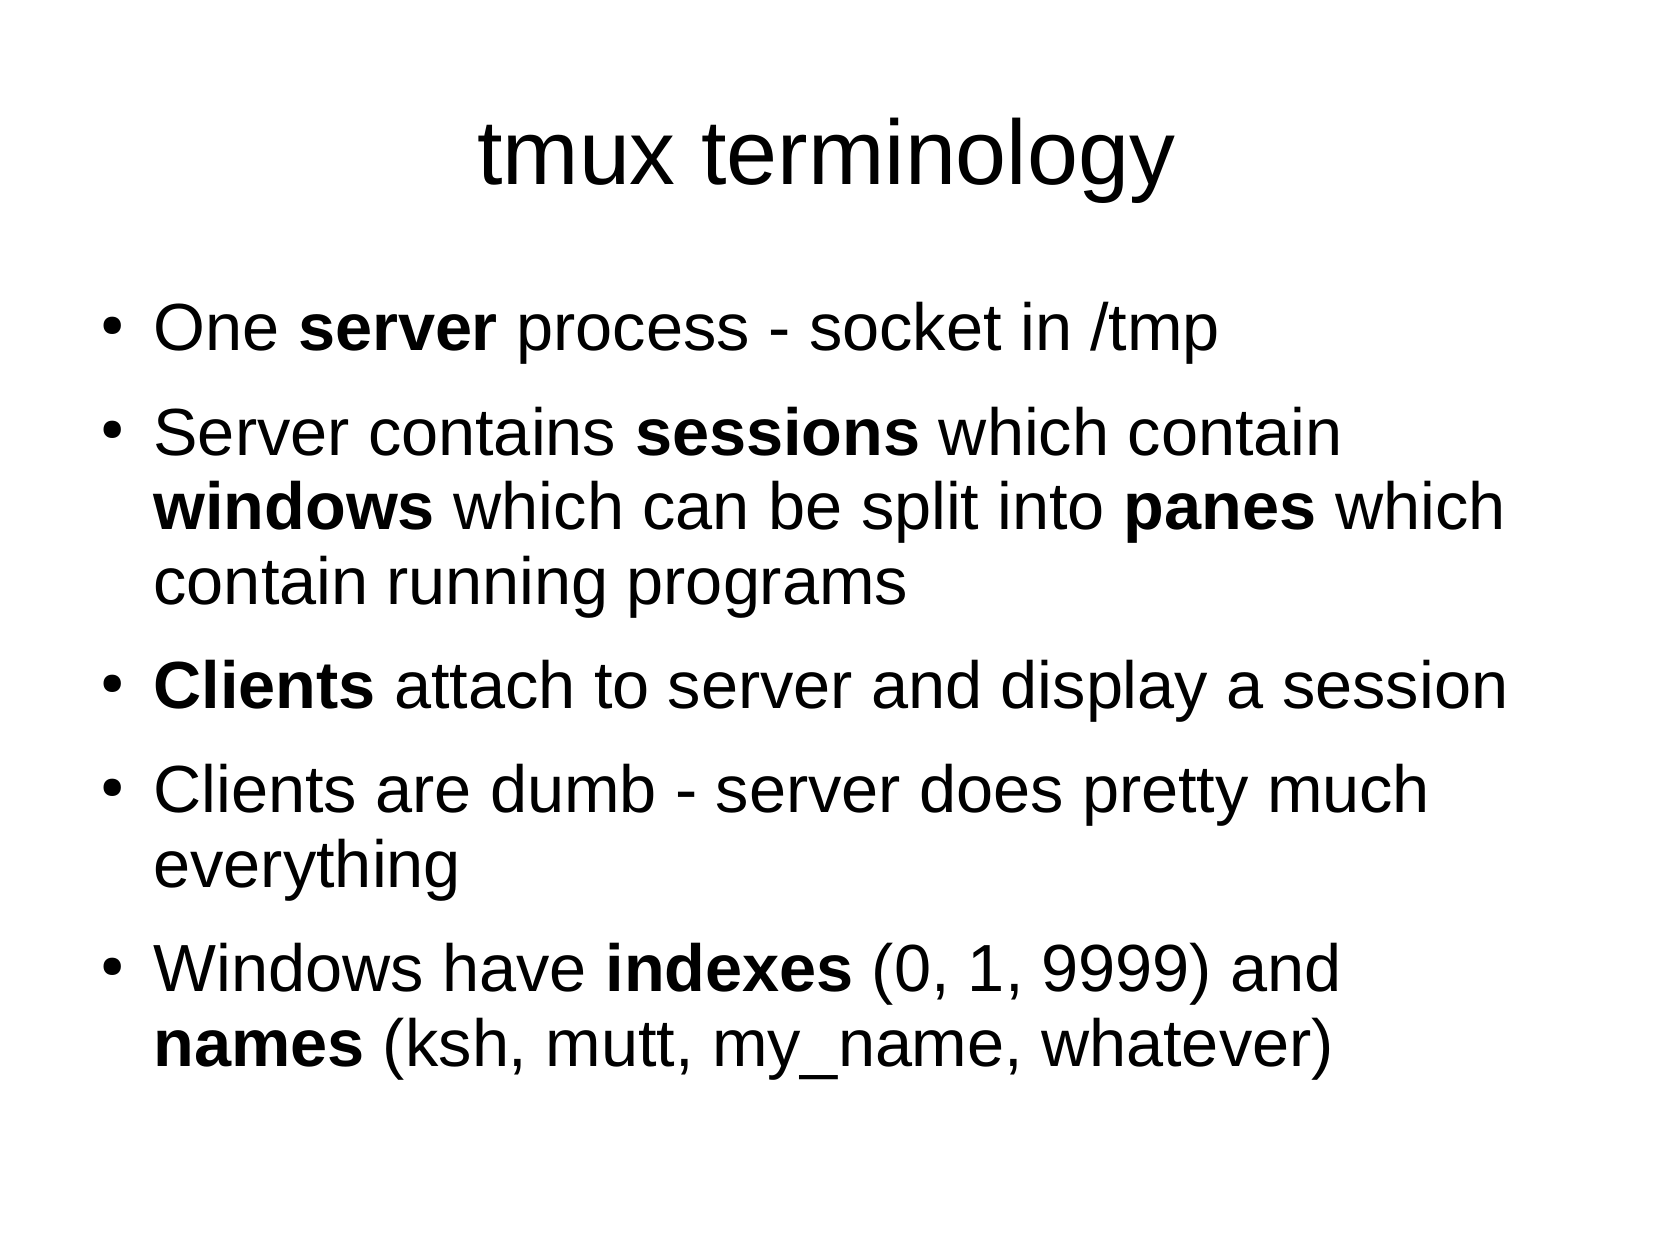

# tmux terminology
One server process - socket in /tmp
Server contains sessions which contain windows which can be split into panes which contain running programs
Clients attach to server and display a session
Clients are dumb - server does pretty much everything
Windows have indexes (0, 1, 9999) and names (ksh, mutt, my_name, whatever)